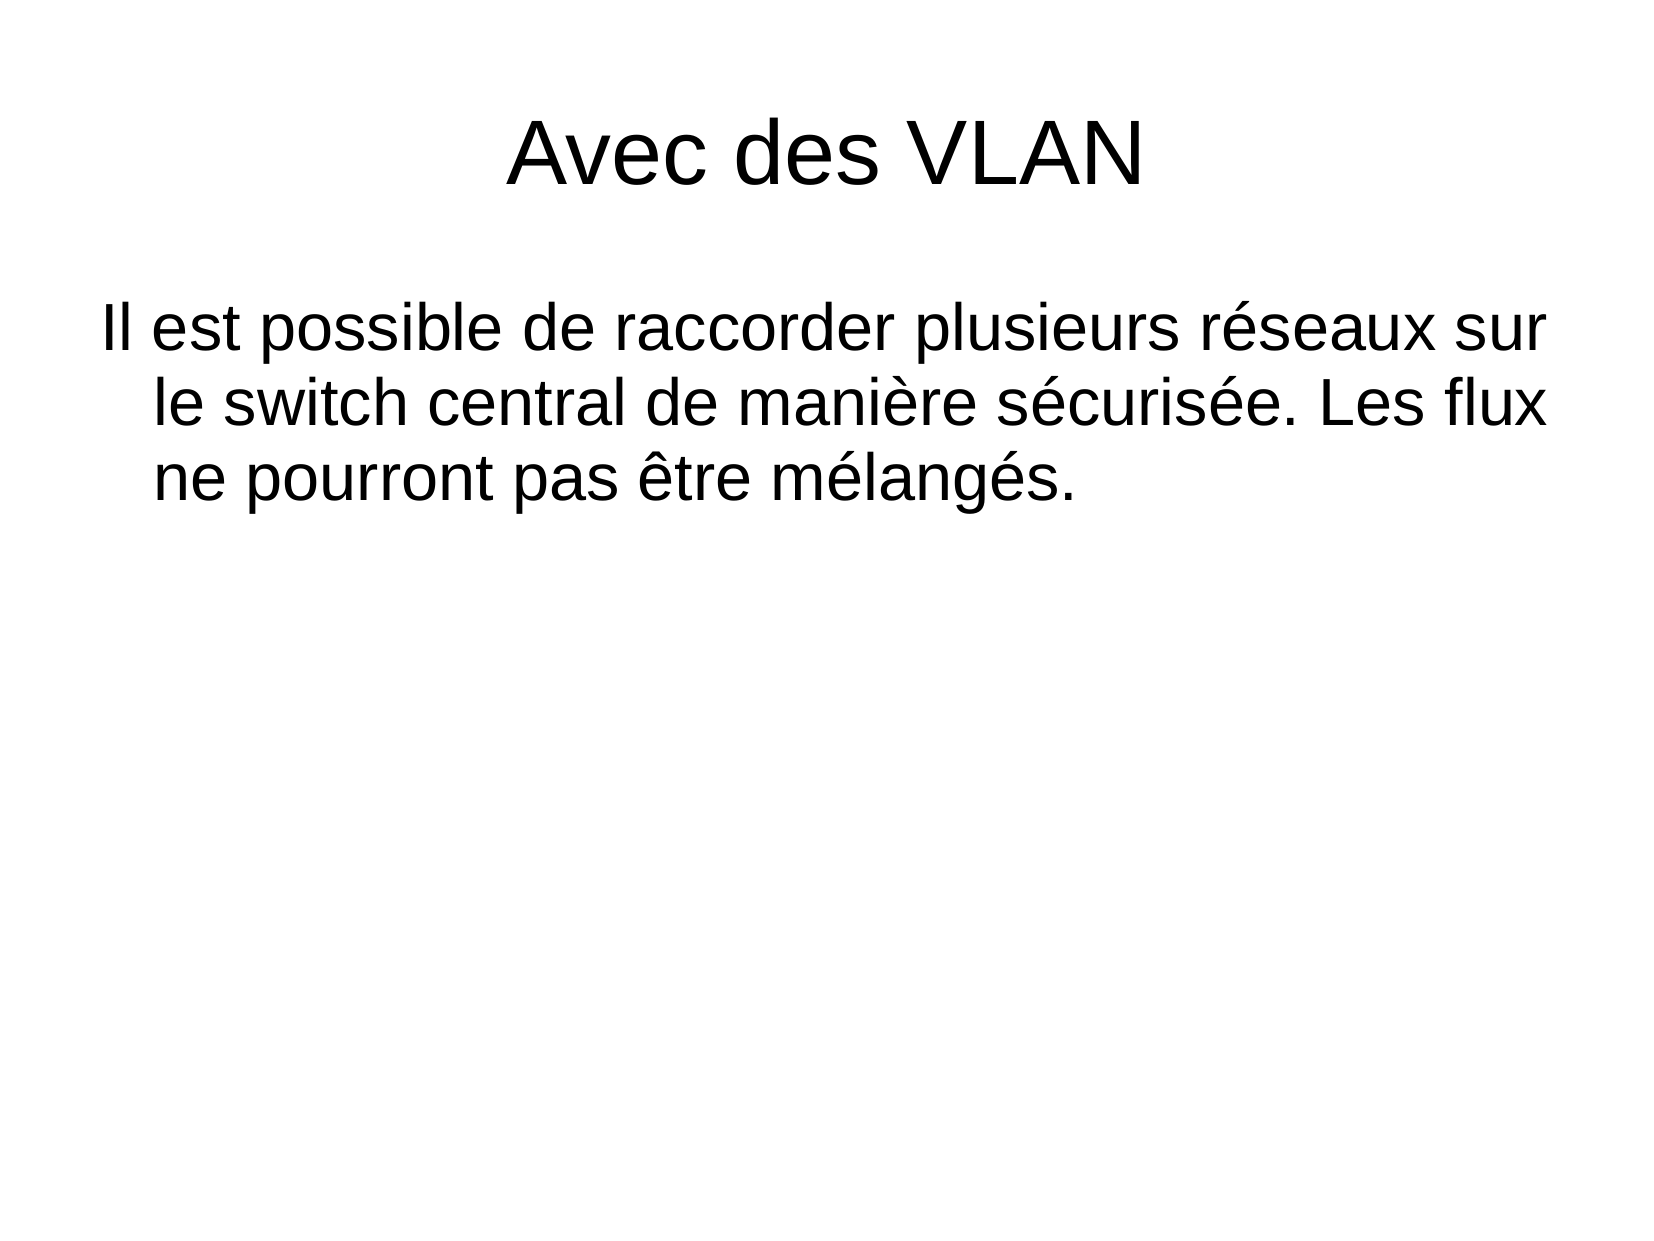

# Avec des VLAN
Il est possible de raccorder plusieurs réseaux sur le switch central de manière sécurisée. Les flux ne pourront pas être mélangés.